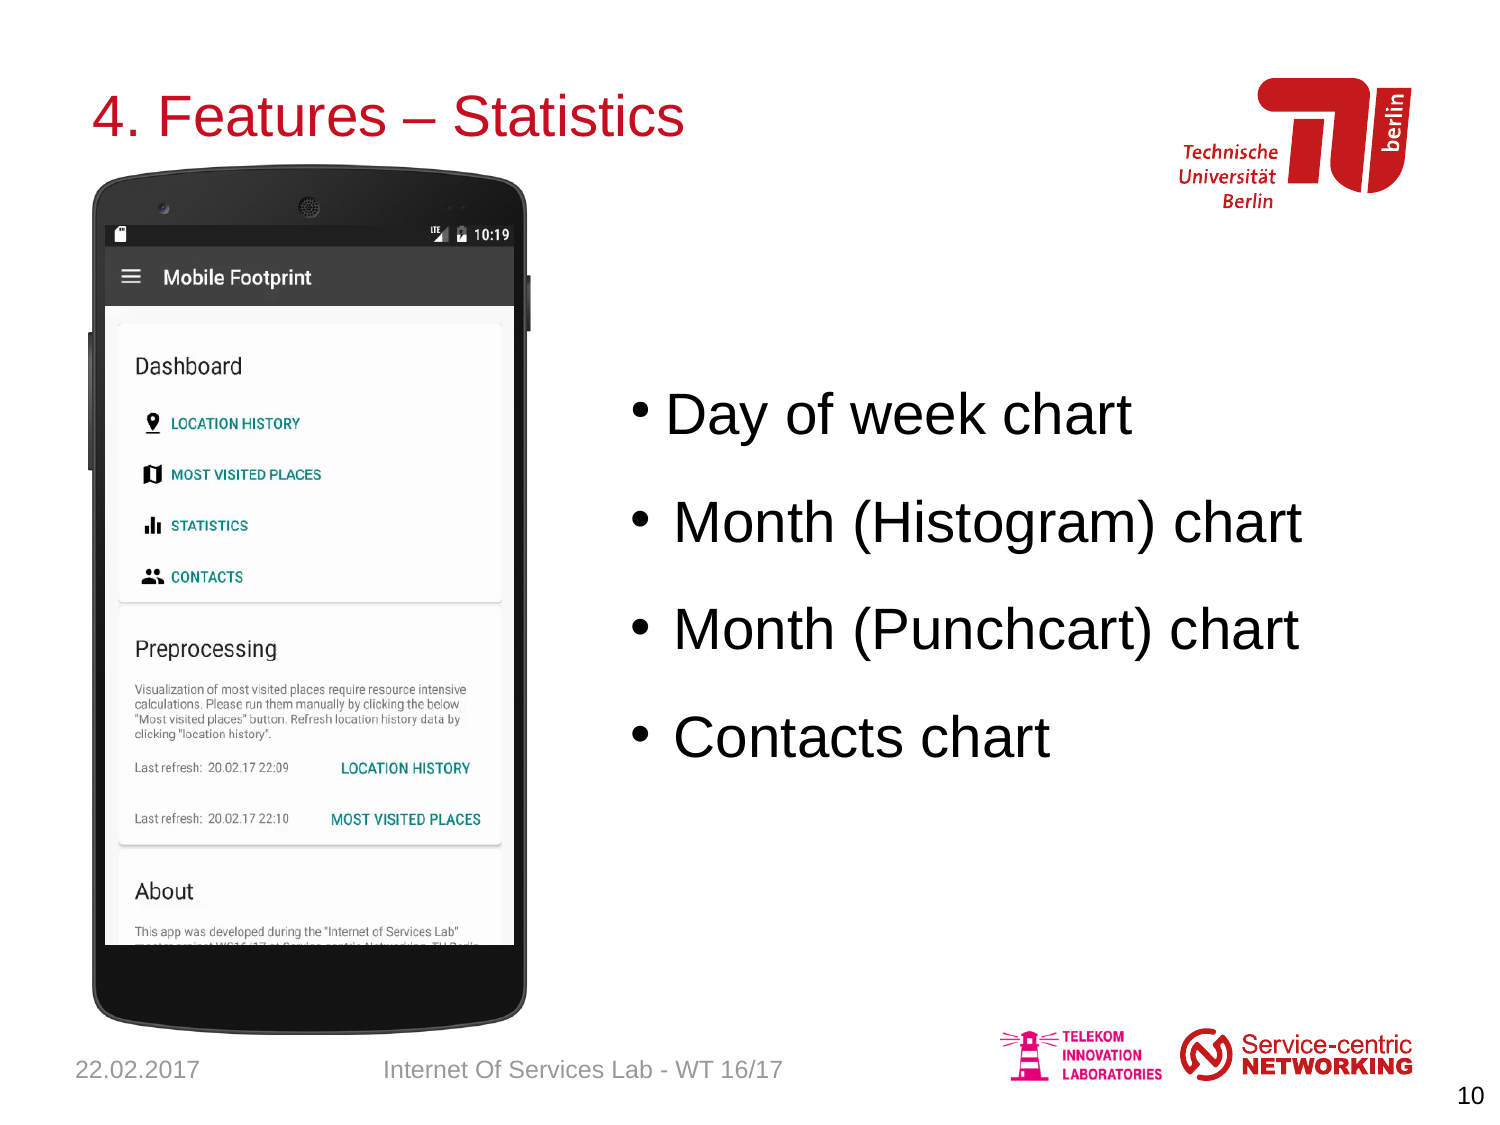

4. Features – Statistics
# Day of week chart
Month (Histogram) chart
Month (Punchcart) chart
Contacts chart
22.02.2017
Internet Of Services Lab - WT 16/17